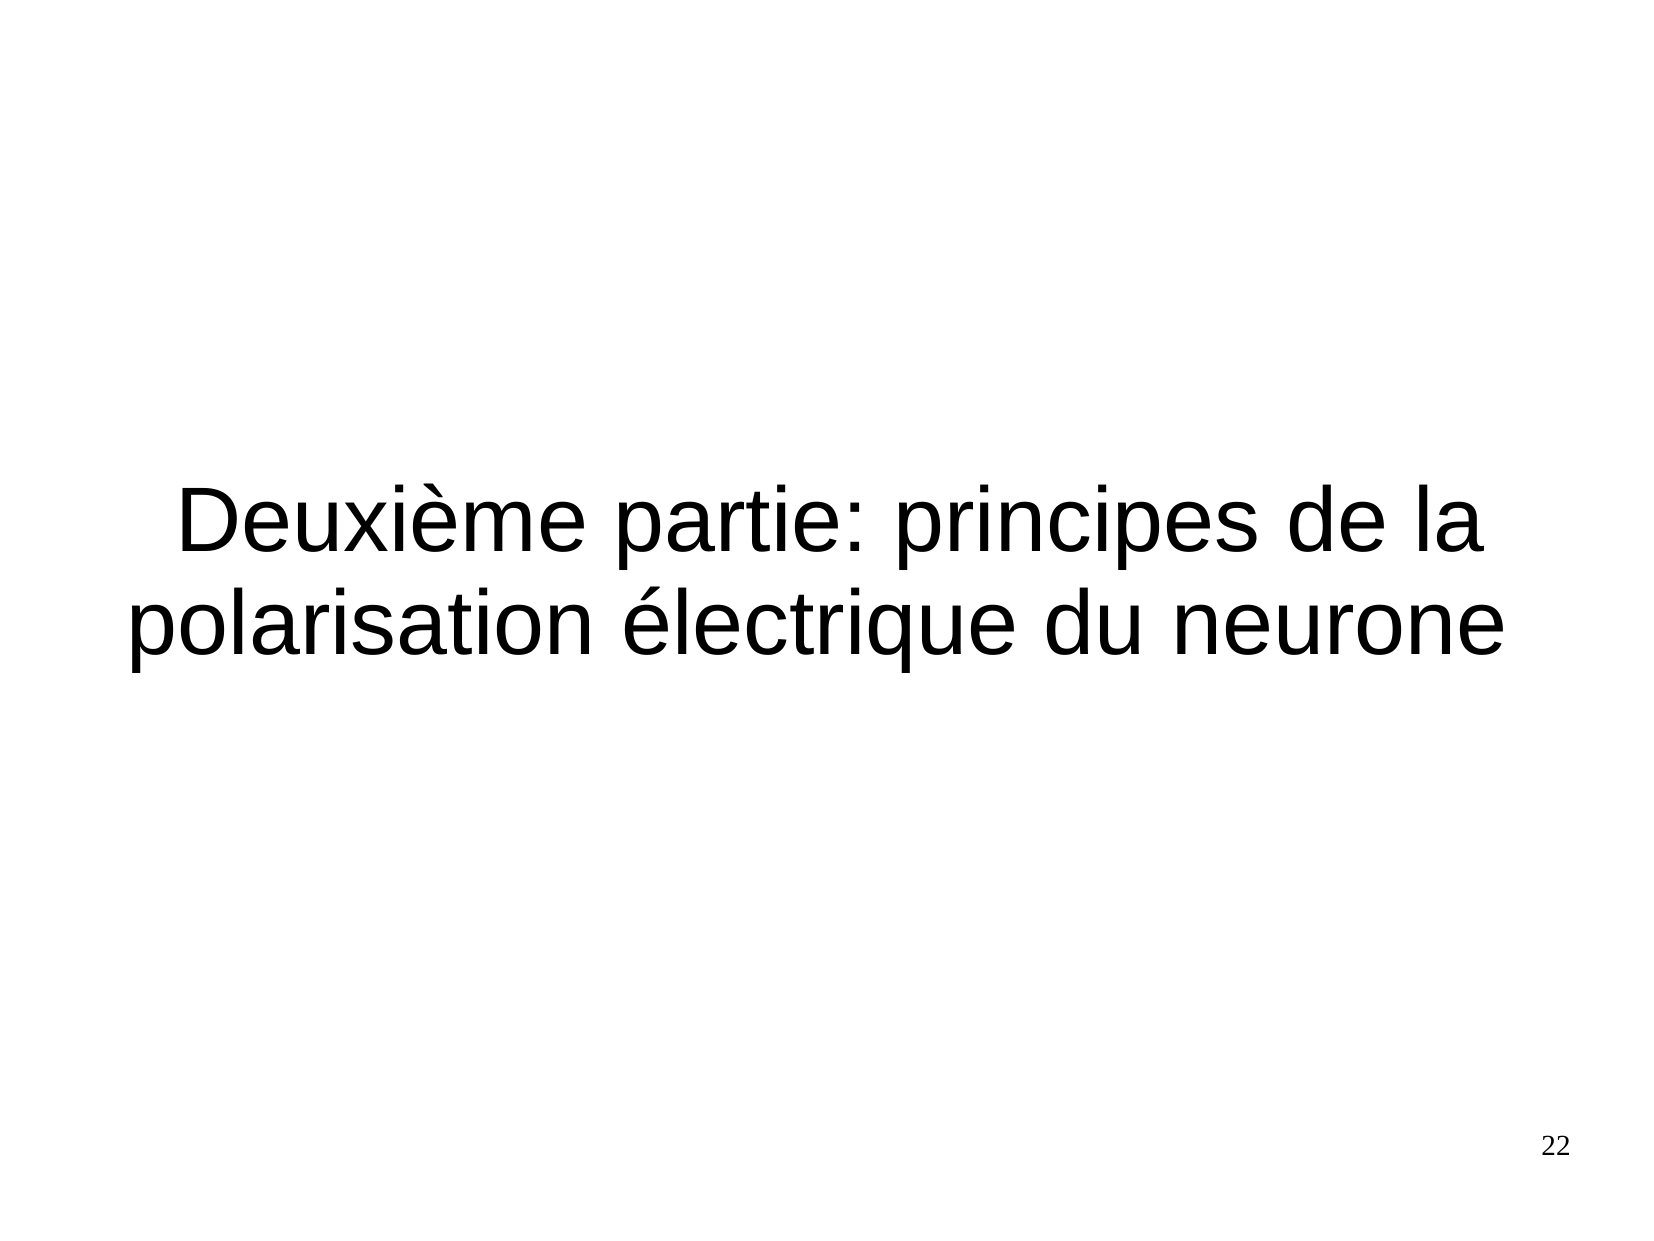

# Deuxième partie: principes de la polarisation électrique du neurone
22